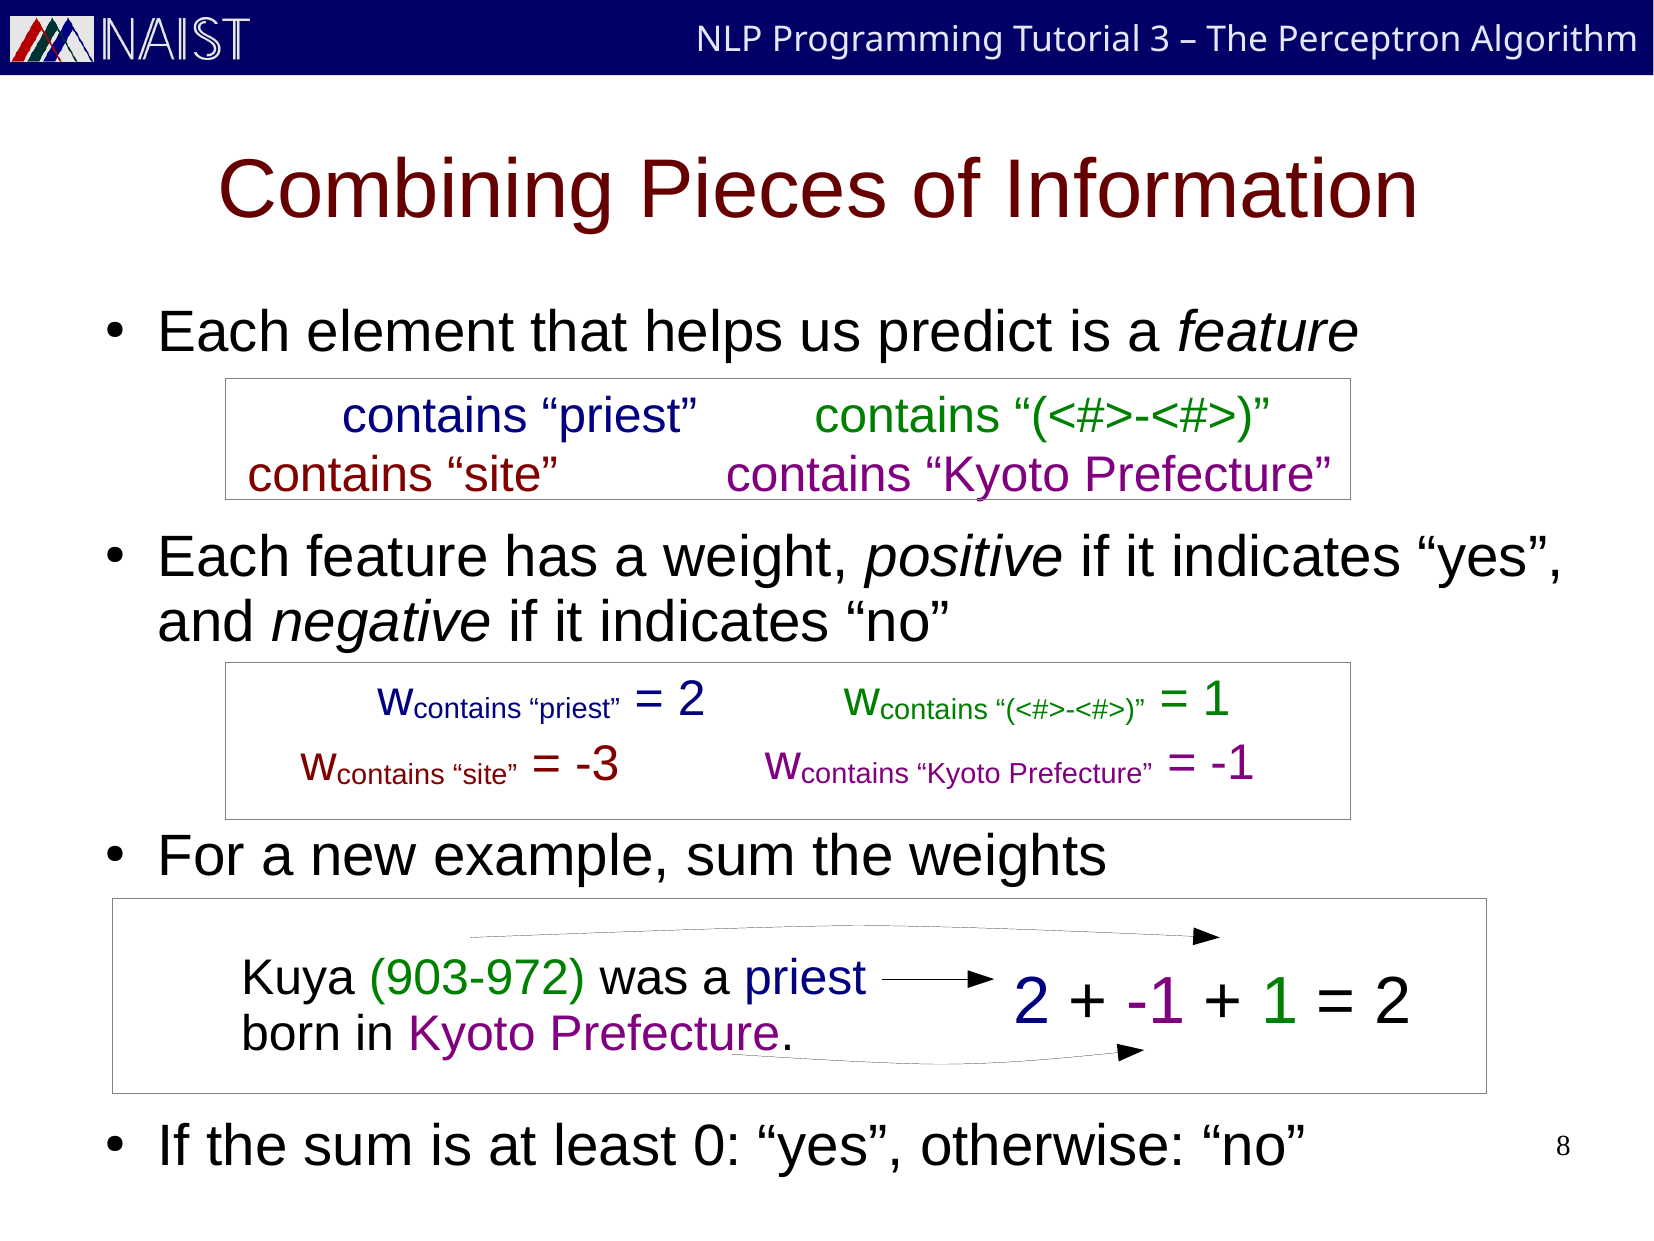

# Combining Pieces of Information
Each element that helps us predict is a feature
Each feature has a weight, positive if it indicates “yes”, and negative if it indicates “no”
For a new example, sum the weights
If the sum is at least 0: “yes”, otherwise: “no”
contains “priest”
contains “(<#>-<#>)”
contains “site”
contains “Kyoto Prefecture”
wcontains “priest” = 2
wcontains “(<#>-<#>)” = 1
wcontains “Kyoto Prefecture” = -1
wcontains “site” = -3
Kuya (903-972) was a priest
born in Kyoto Prefecture.
2 + -1 + 1 = 2
8